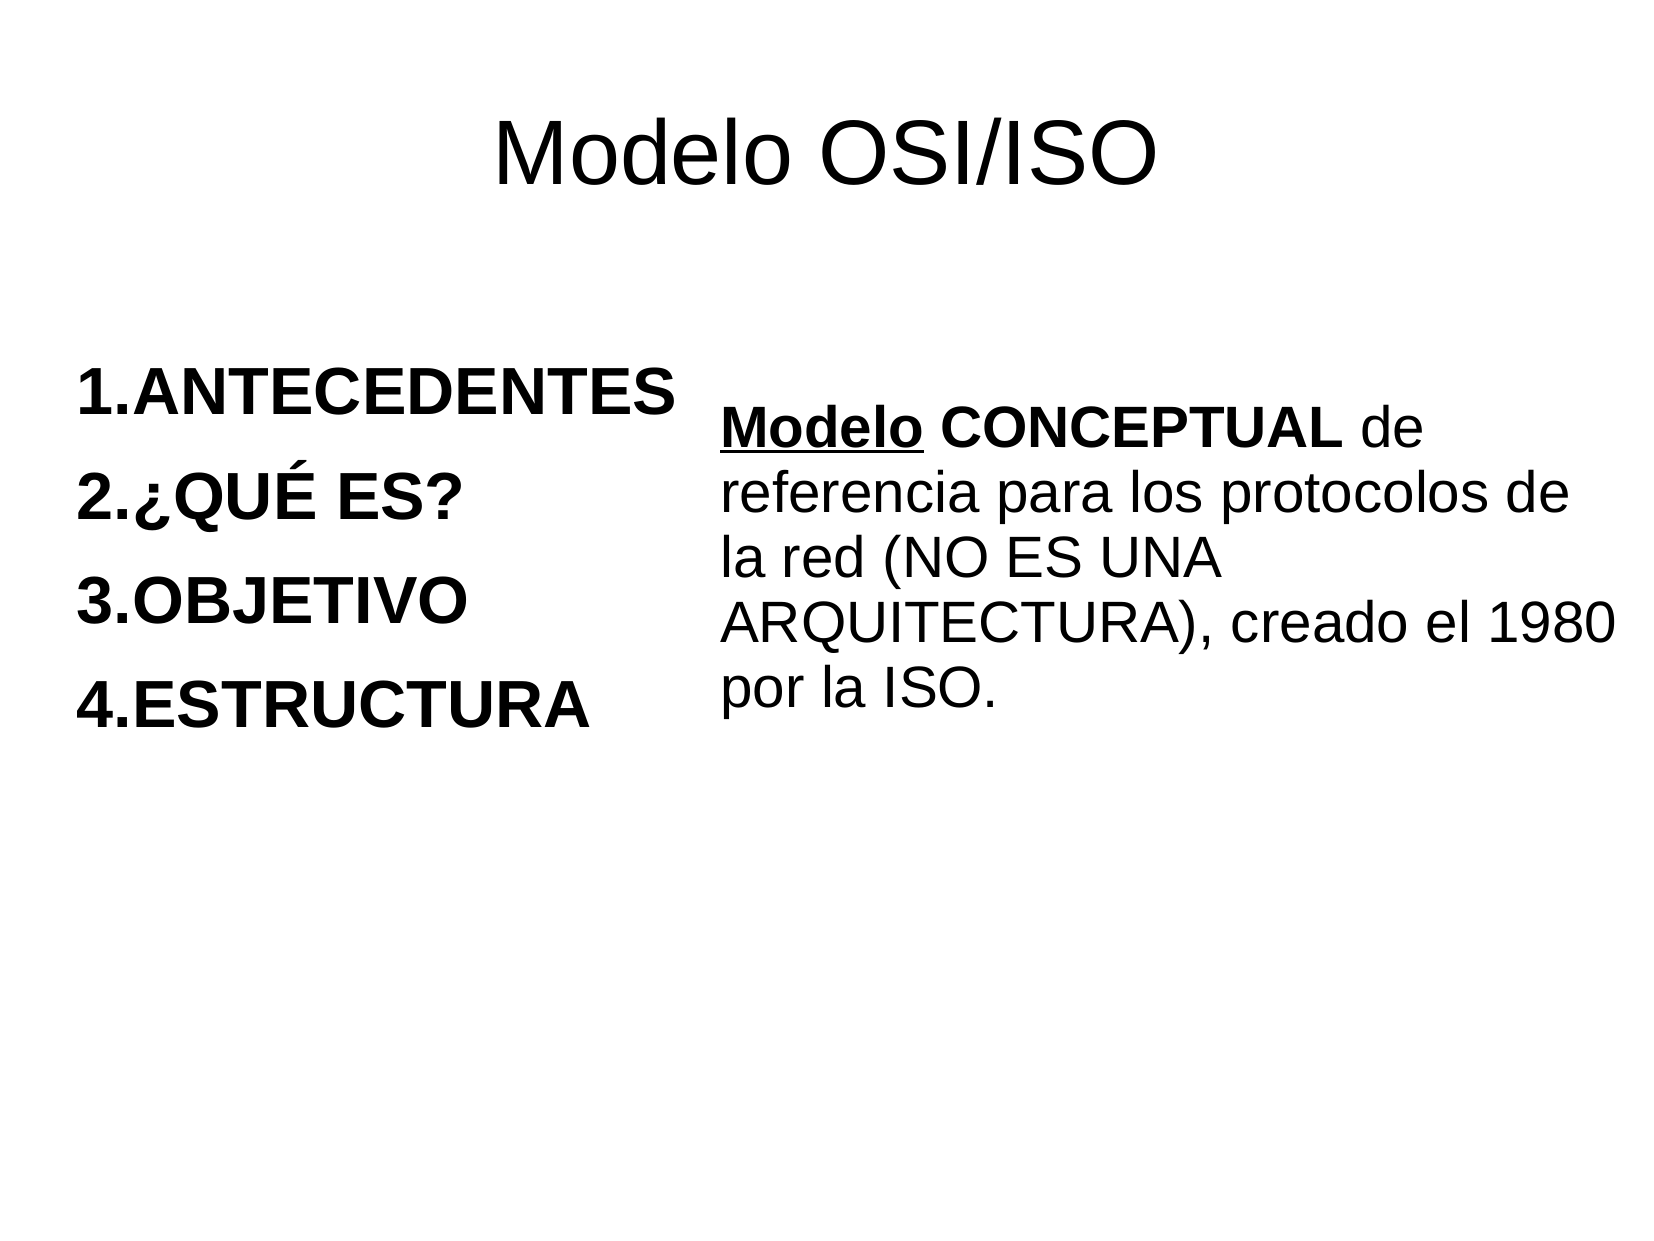

# Modelo OSI/ISO
Modelo CONCEPTUAL de referencia para los protocolos de la red (NO ES UNA ARQUITECTURA), creado el 1980 por la ISO.
ANTECEDENTES
¿QUÉ ES?
OBJETIVO
ESTRUCTURA